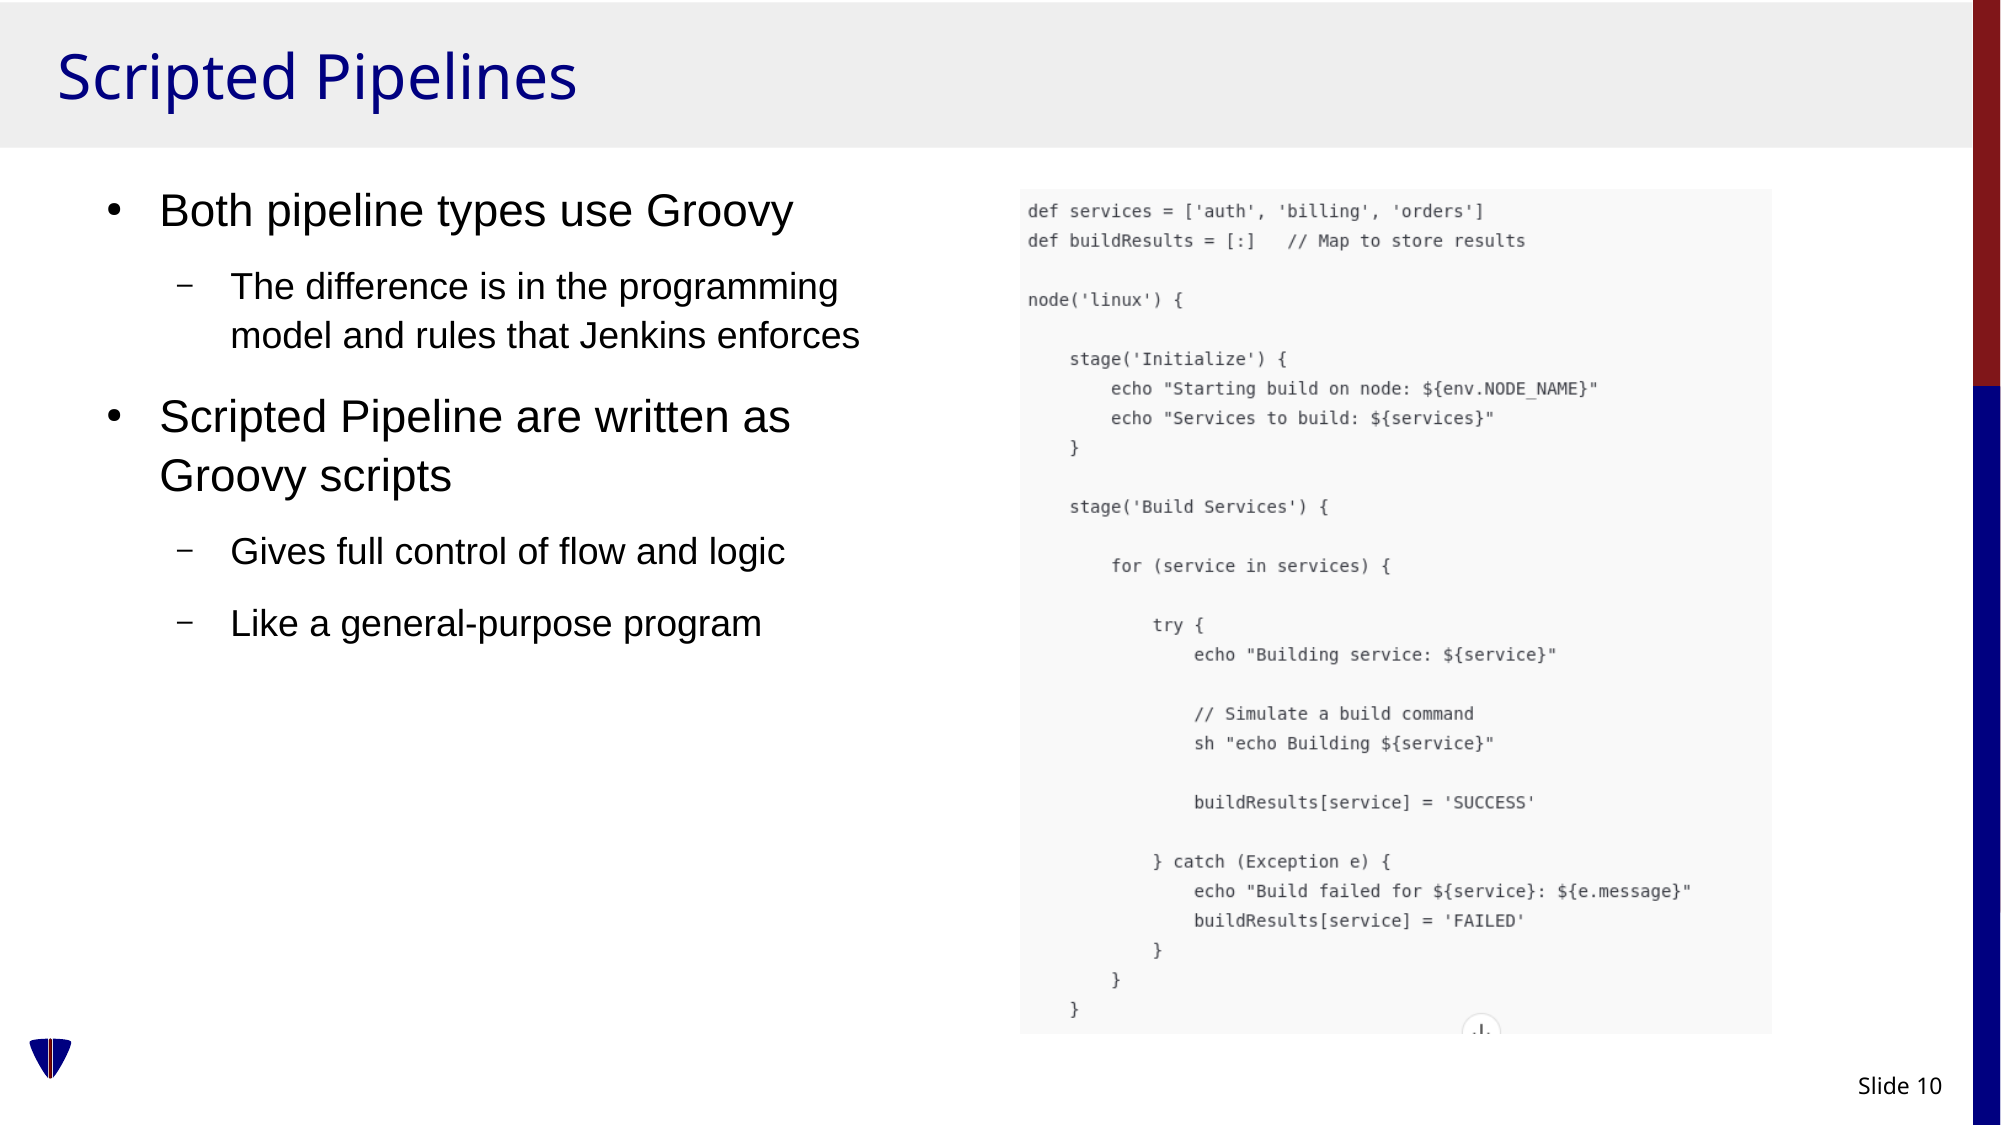

# Scripted Pipelines
Both pipeline types use Groovy
The difference is in the programming model and rules that Jenkins enforces
Scripted Pipeline are written as Groovy scripts
Gives full control of flow and logic
Like a general-purpose program